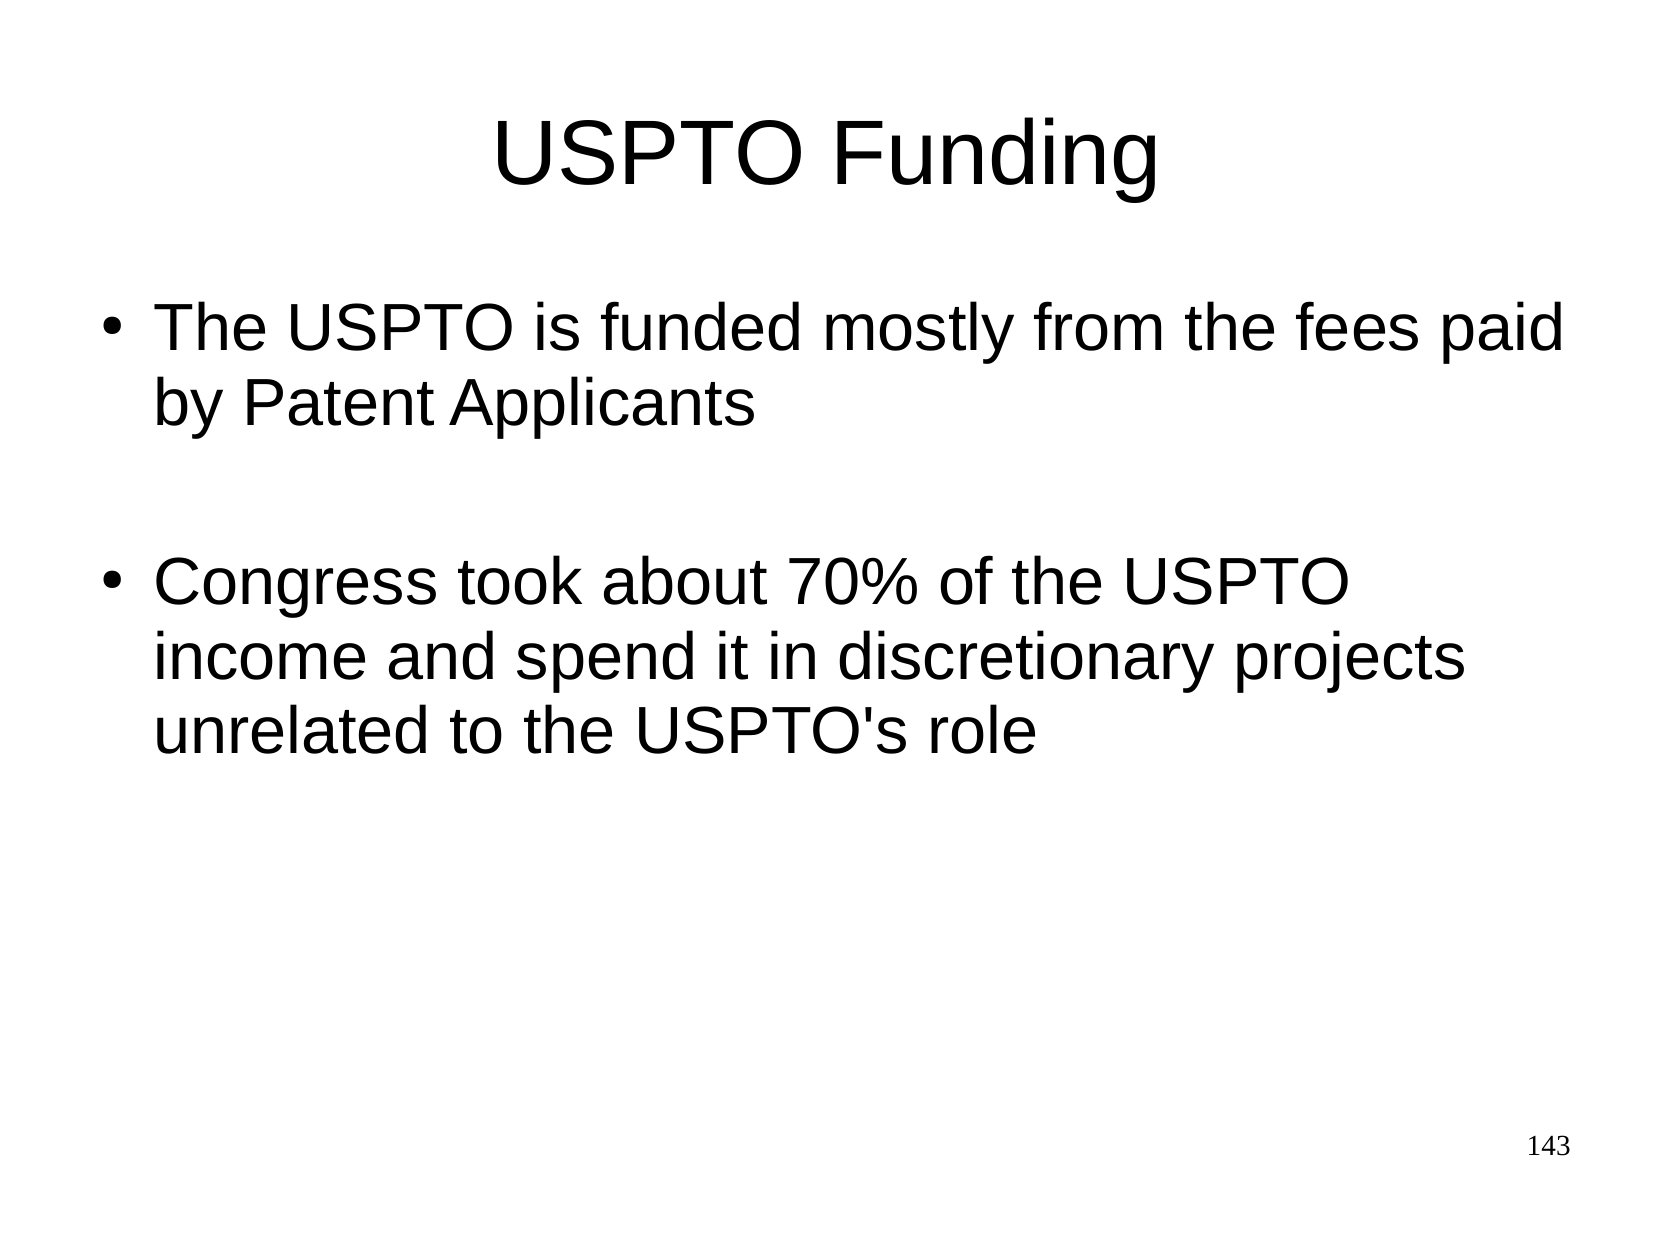

# USPTO Funding
The USPTO is funded mostly from the fees paid by Patent Applicants
Congress took about 70% of the USPTO income and spend it in discretionary projects unrelated to the USPTO's role
143